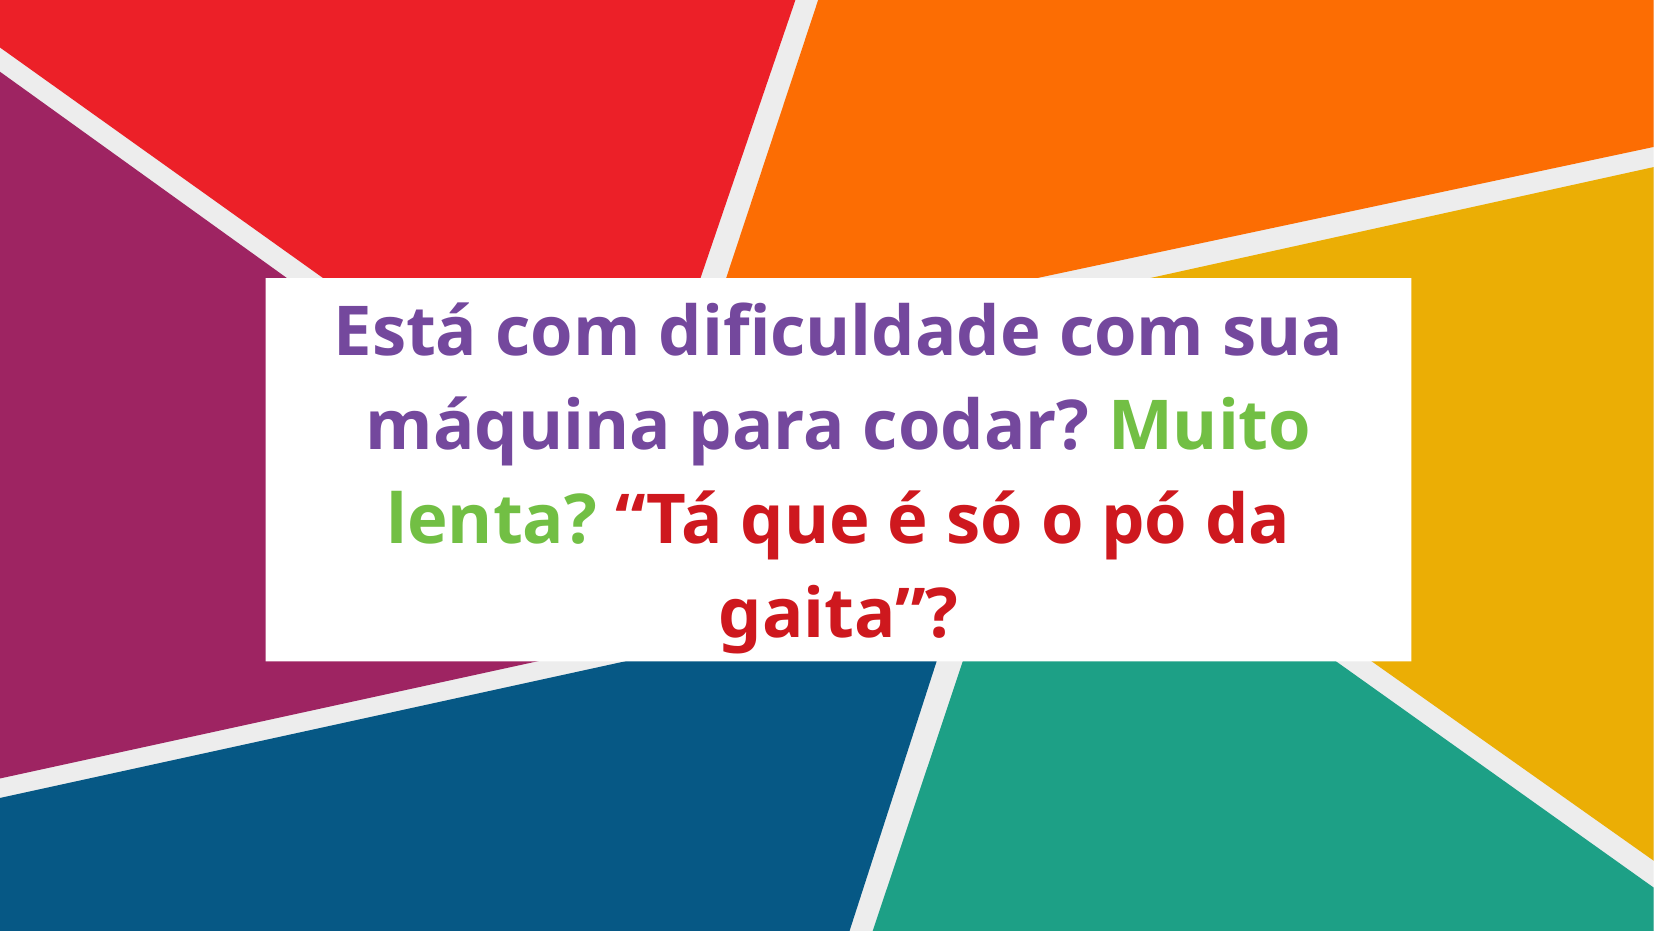

# Está com dificuldade com sua máquina para codar? Muito lenta? “Tá que é só o pó da gaita”?